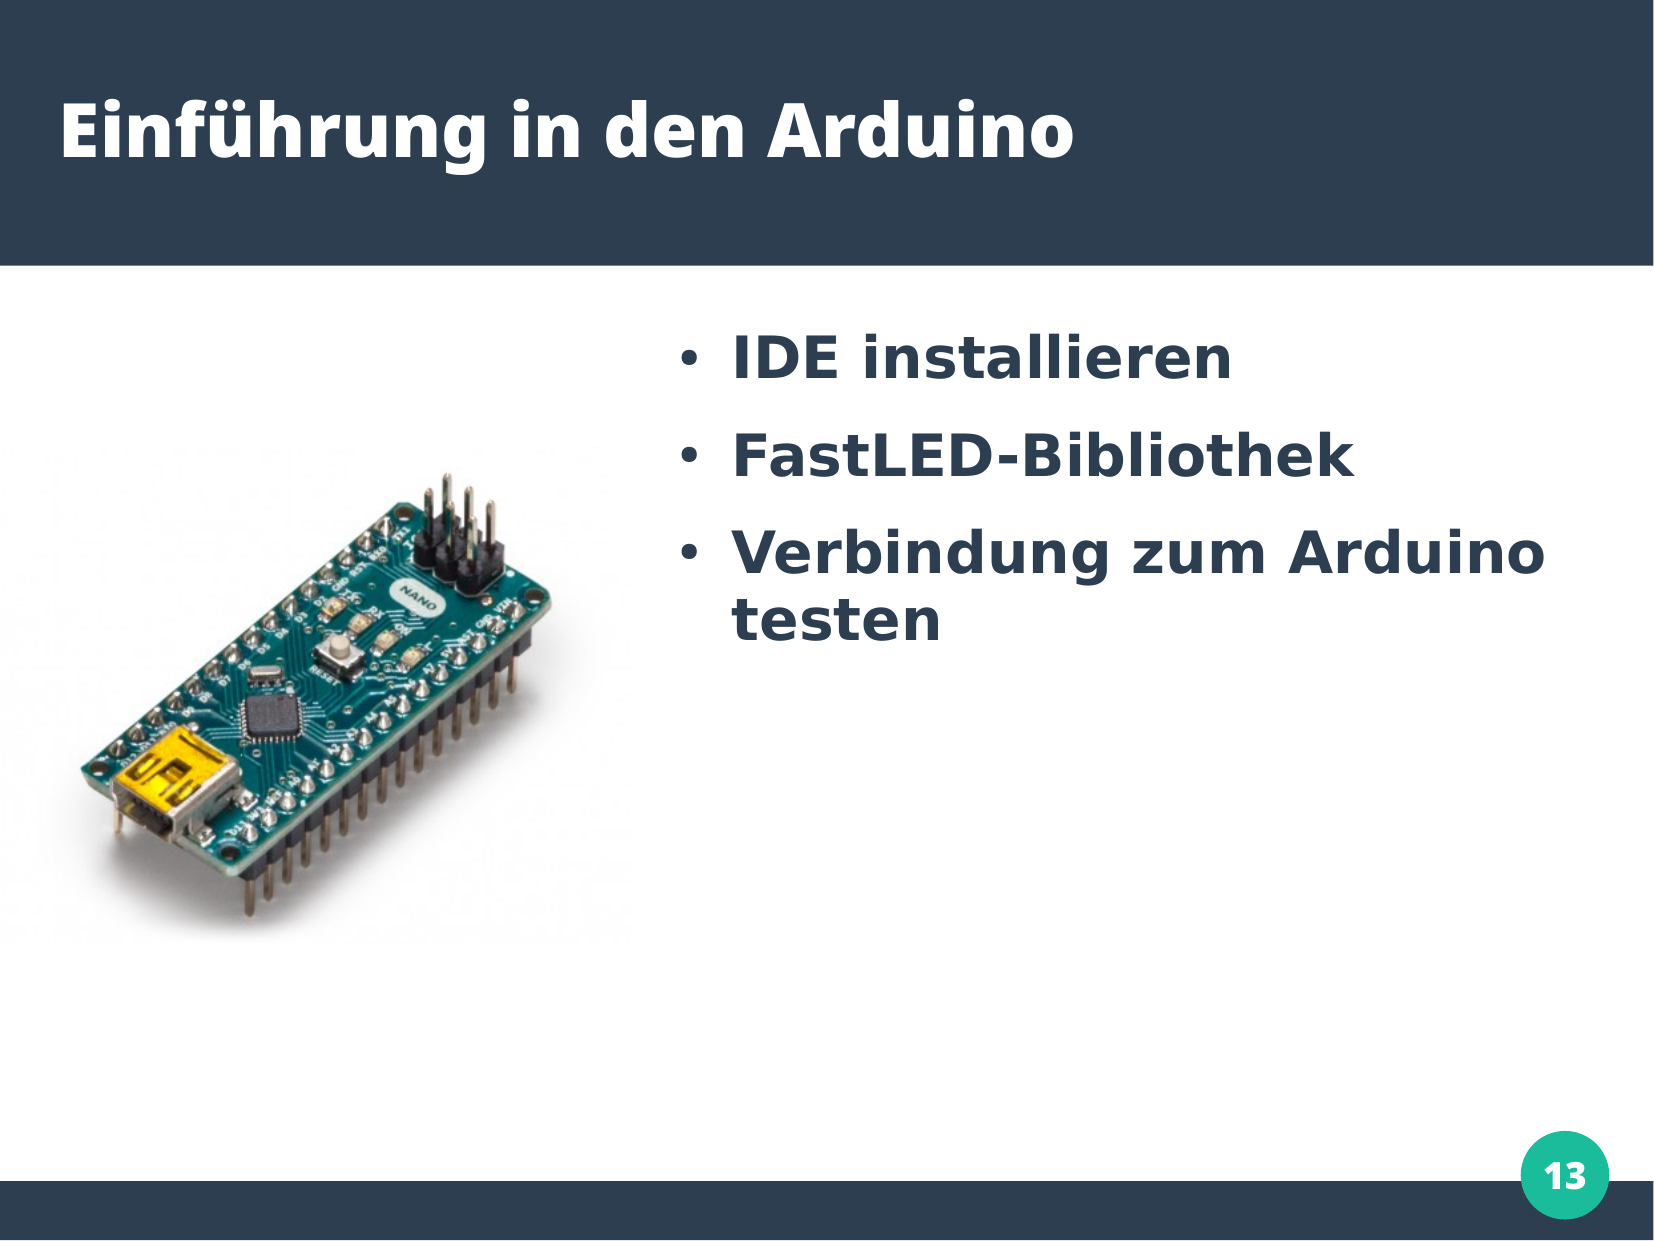

# Einführung in den Arduino
IDE installieren
FastLED-Bibliothek
Verbindung zum Arduino testen
13